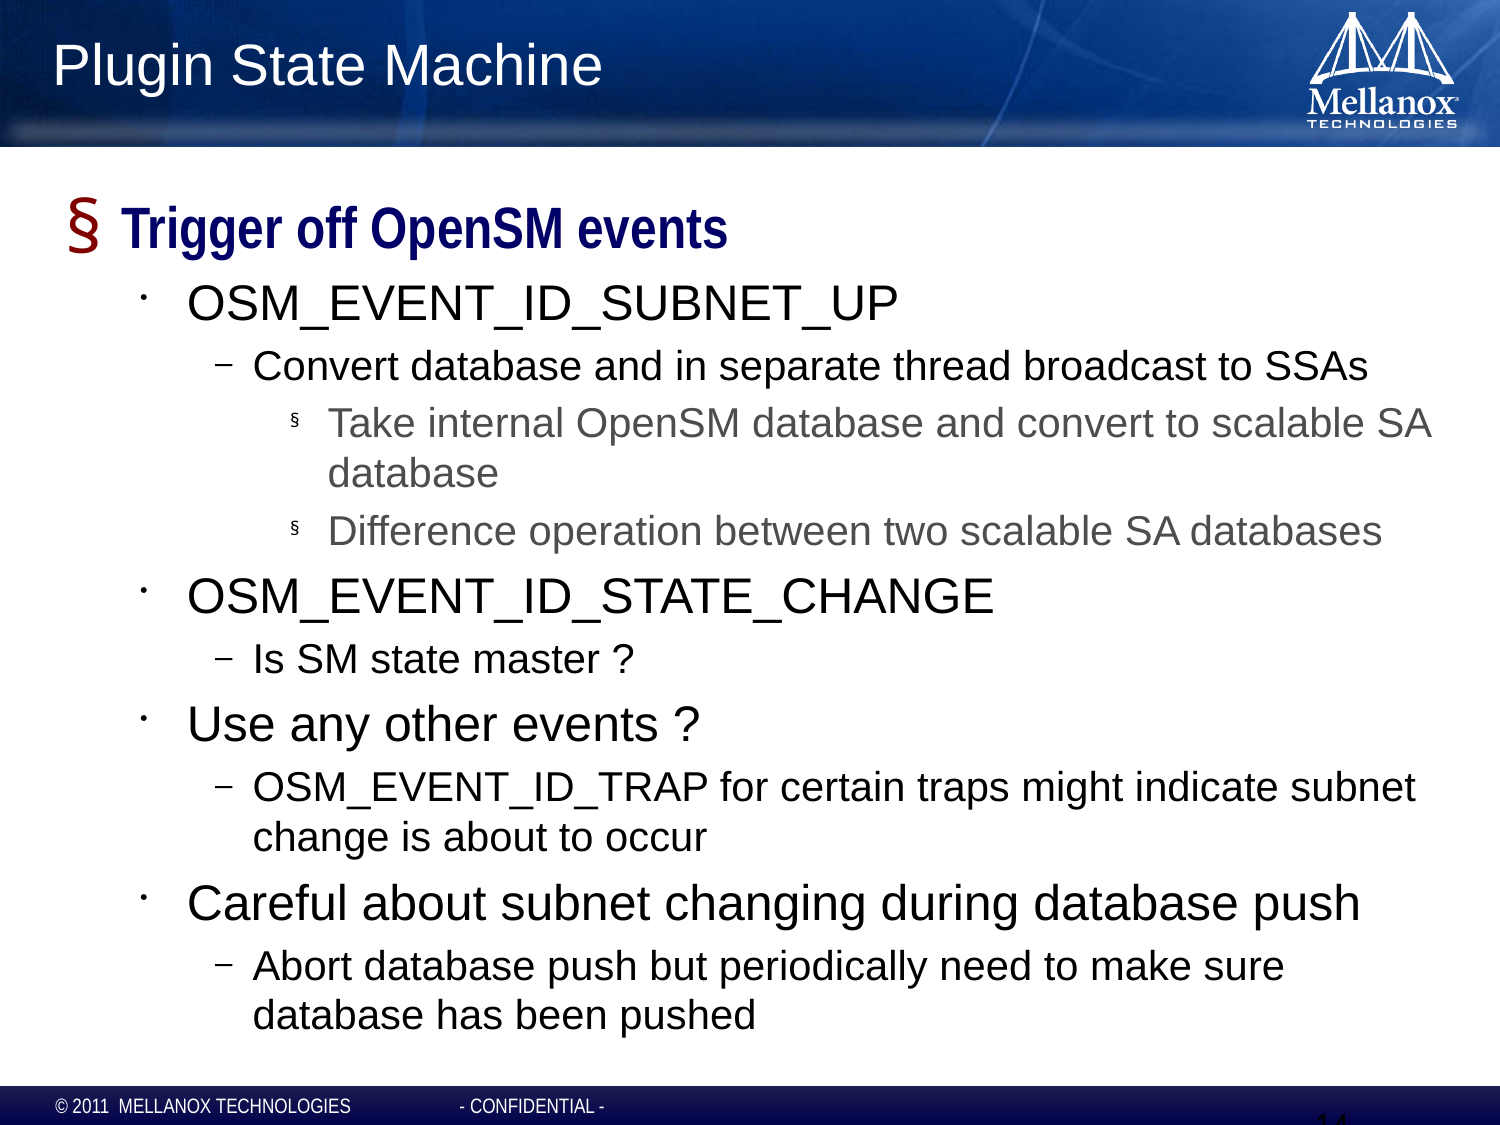

# Plugin State Machine
Trigger off OpenSM events
OSM_EVENT_ID_SUBNET_UP
Convert database and in separate thread broadcast to SSAs
Take internal OpenSM database and convert to scalable SA database
Difference operation between two scalable SA databases
OSM_EVENT_ID_STATE_CHANGE
Is SM state master ?
Use any other events ?
OSM_EVENT_ID_TRAP for certain traps might indicate subnet change is about to occur
Careful about subnet changing during database push
Abort database push but periodically need to make sure database has been pushed